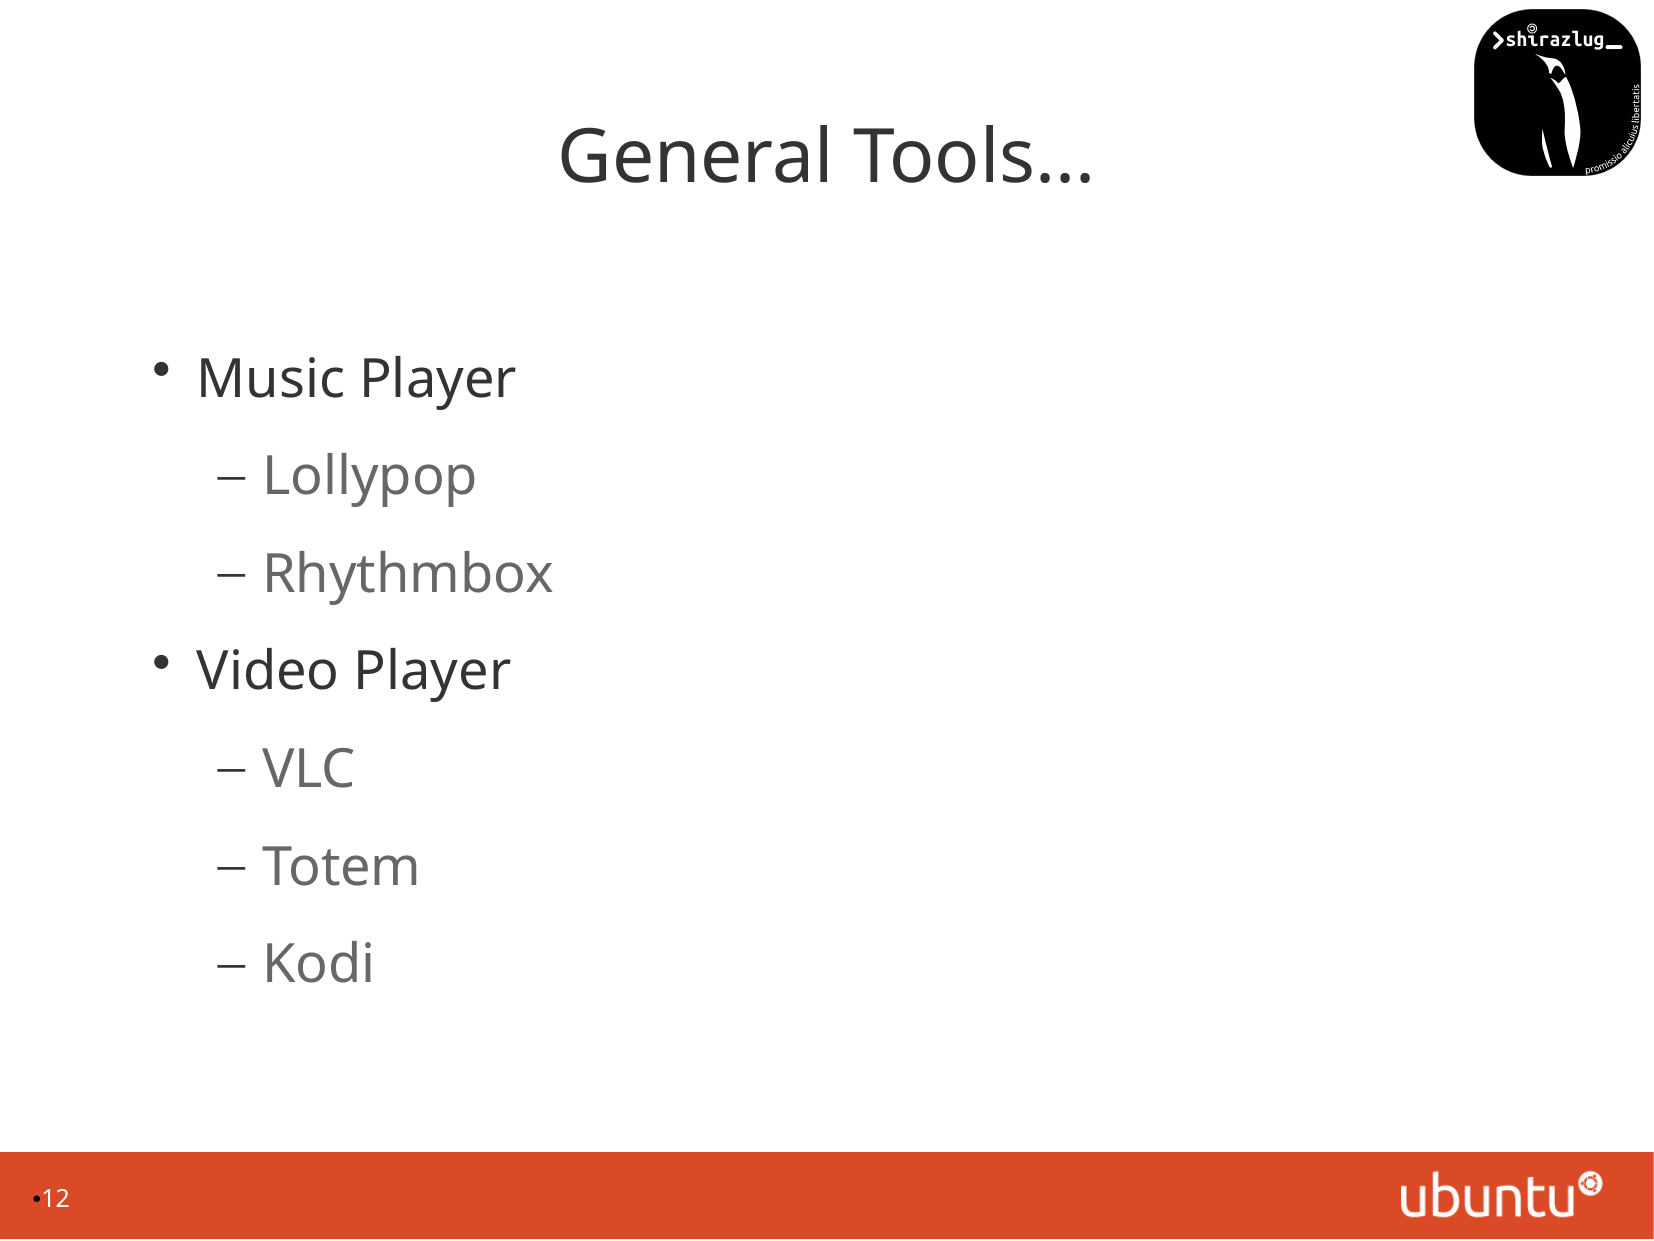

# General Tools...
Music Player
Lollypop
Rhythmbox
Video Player
VLC
Totem
Kodi